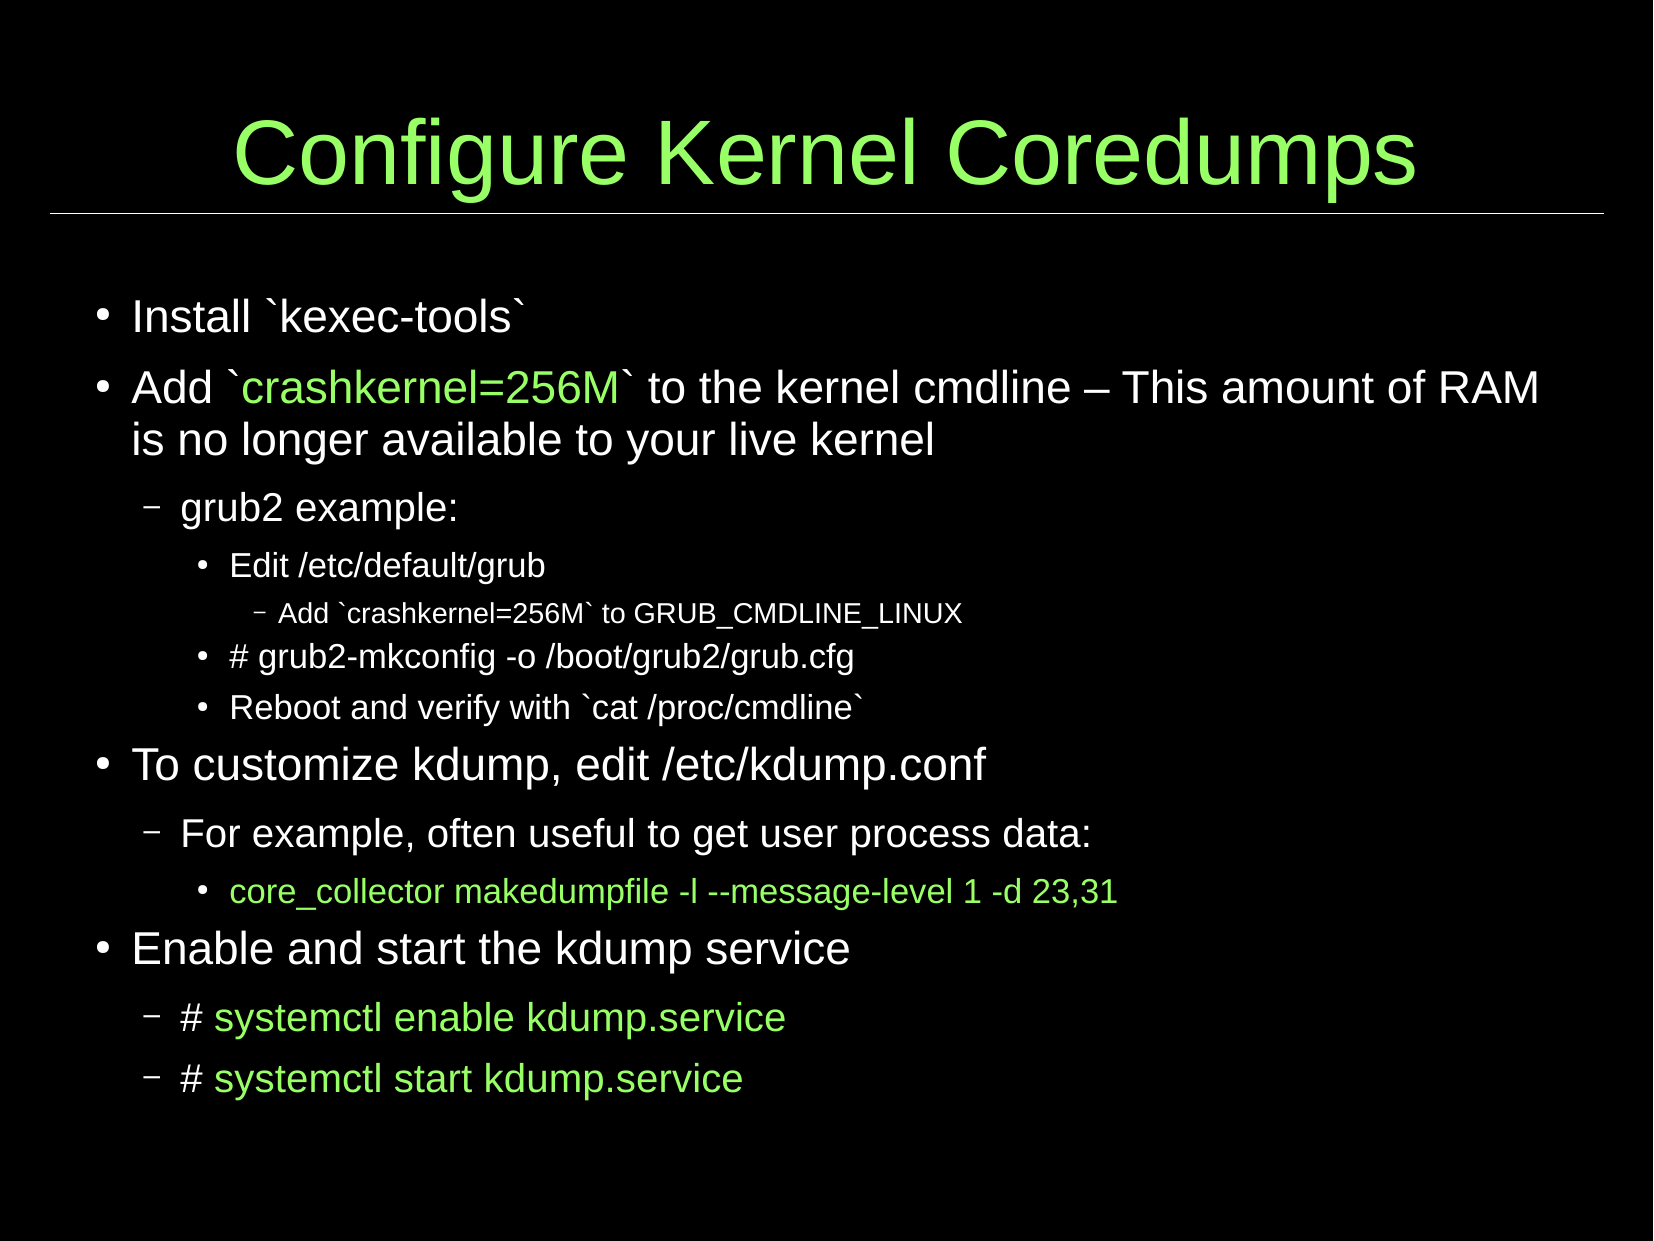

# Configure Kernel Coredumps
Install `kexec-tools`
Add `crashkernel=256M` to the kernel cmdline – This amount of RAM is no longer available to your live kernel
grub2 example:
Edit /etc/default/grub
Add `crashkernel=256M` to GRUB_CMDLINE_LINUX
# grub2-mkconfig -o /boot/grub2/grub.cfg
Reboot and verify with `cat /proc/cmdline`
To customize kdump, edit /etc/kdump.conf
For example, often useful to get user process data:
core_collector makedumpfile -l --message-level 1 -d 23,31
Enable and start the kdump service
# systemctl enable kdump.service
# systemctl start kdump.service